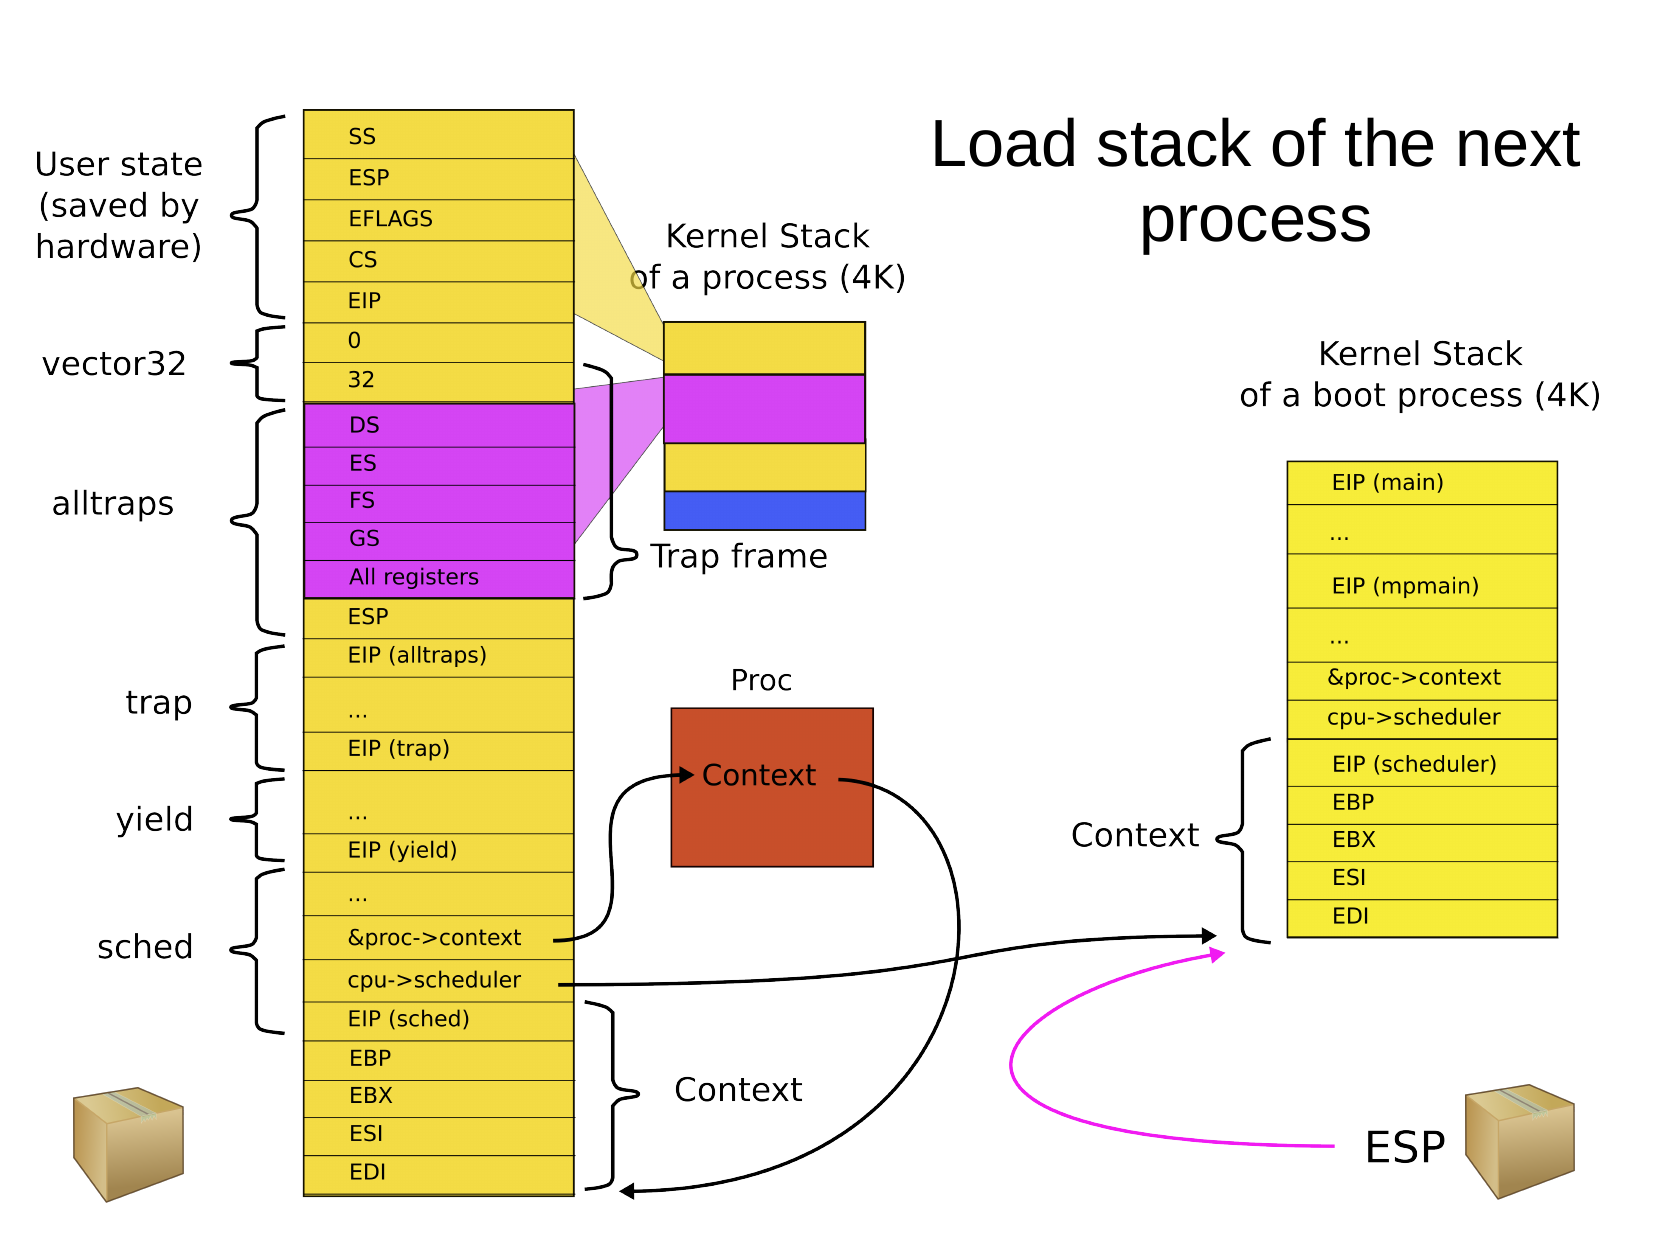

# Load stack of the next process